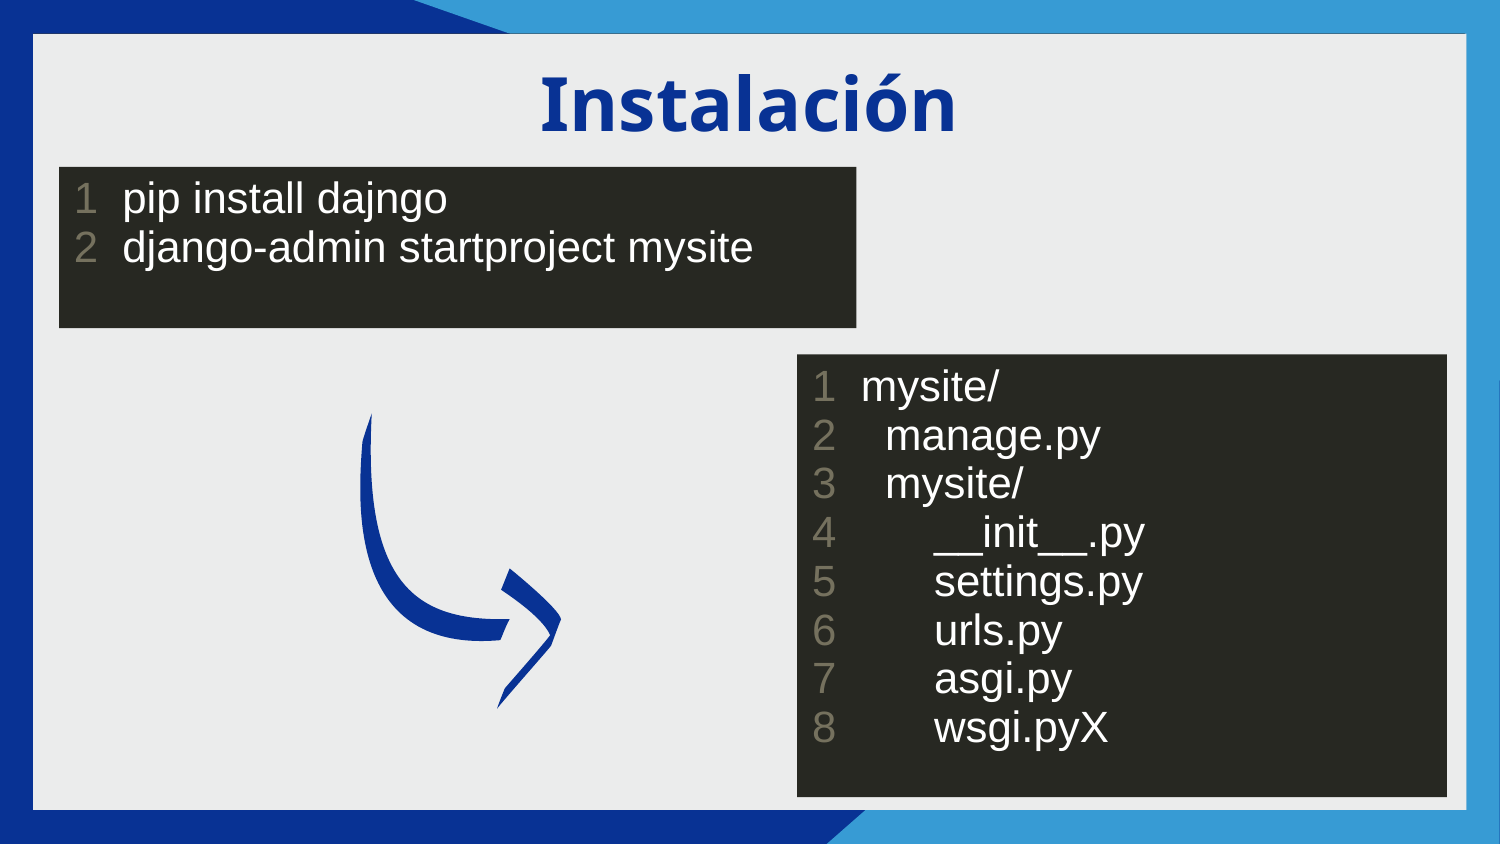

# Instalación
1 pip install dajngo
2 django-admin startproject mysite
1 mysite/
2 manage.py
3 mysite/
4 __init__.py
5 settings.py
6 urls.py
7 asgi.py
8 wsgi.pyX